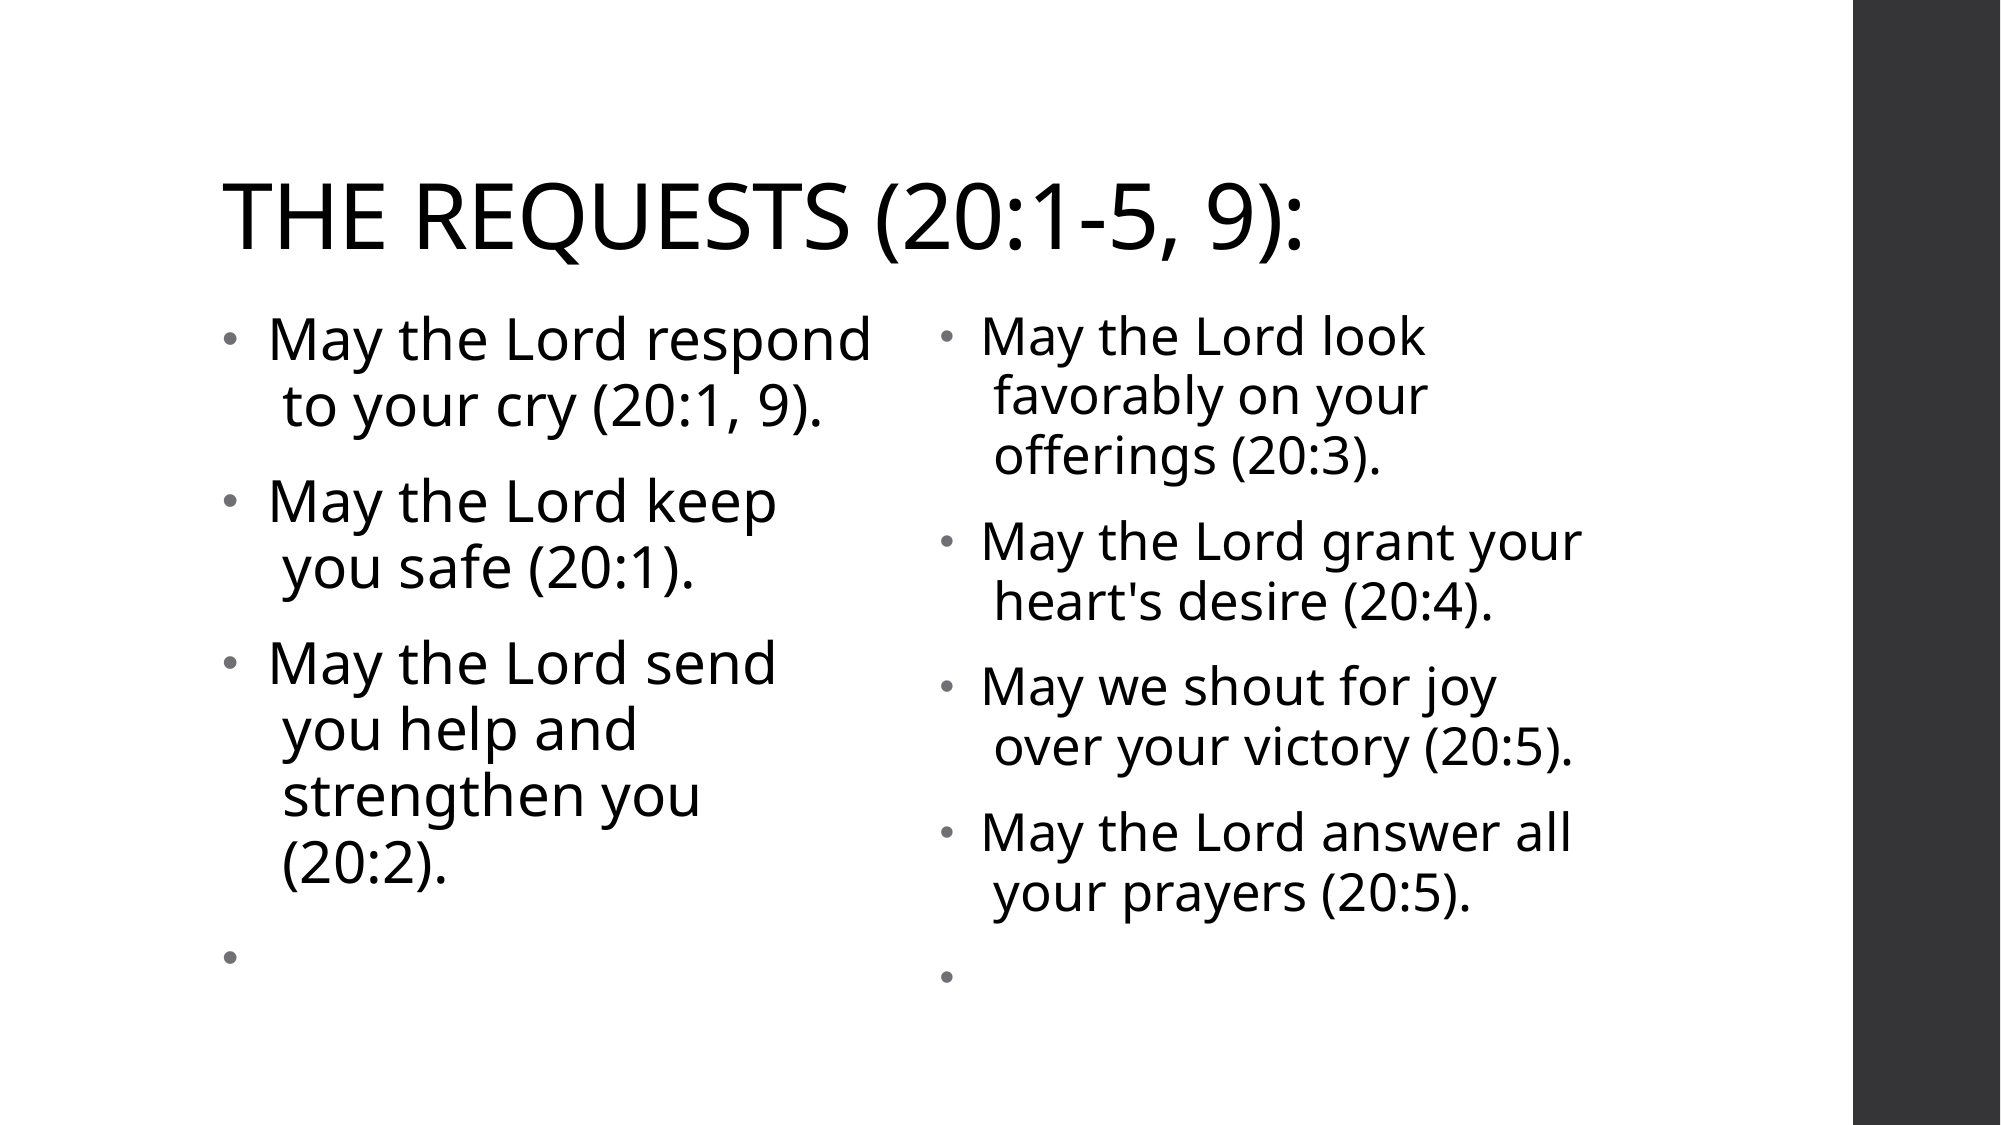

# THE REQUESTS (20:1-5, 9):
 May the Lord respond to your cry (20:1, 9).
 May the Lord keep you safe (20:1).
 May the Lord send you help and strengthen you (20:2).
 May the Lord look favorably on your offerings (20:3).
 May the Lord grant your heart's desire (20:4).
 May we shout for joy over your victory (20:5).
 May the Lord answer all your prayers (20:5).